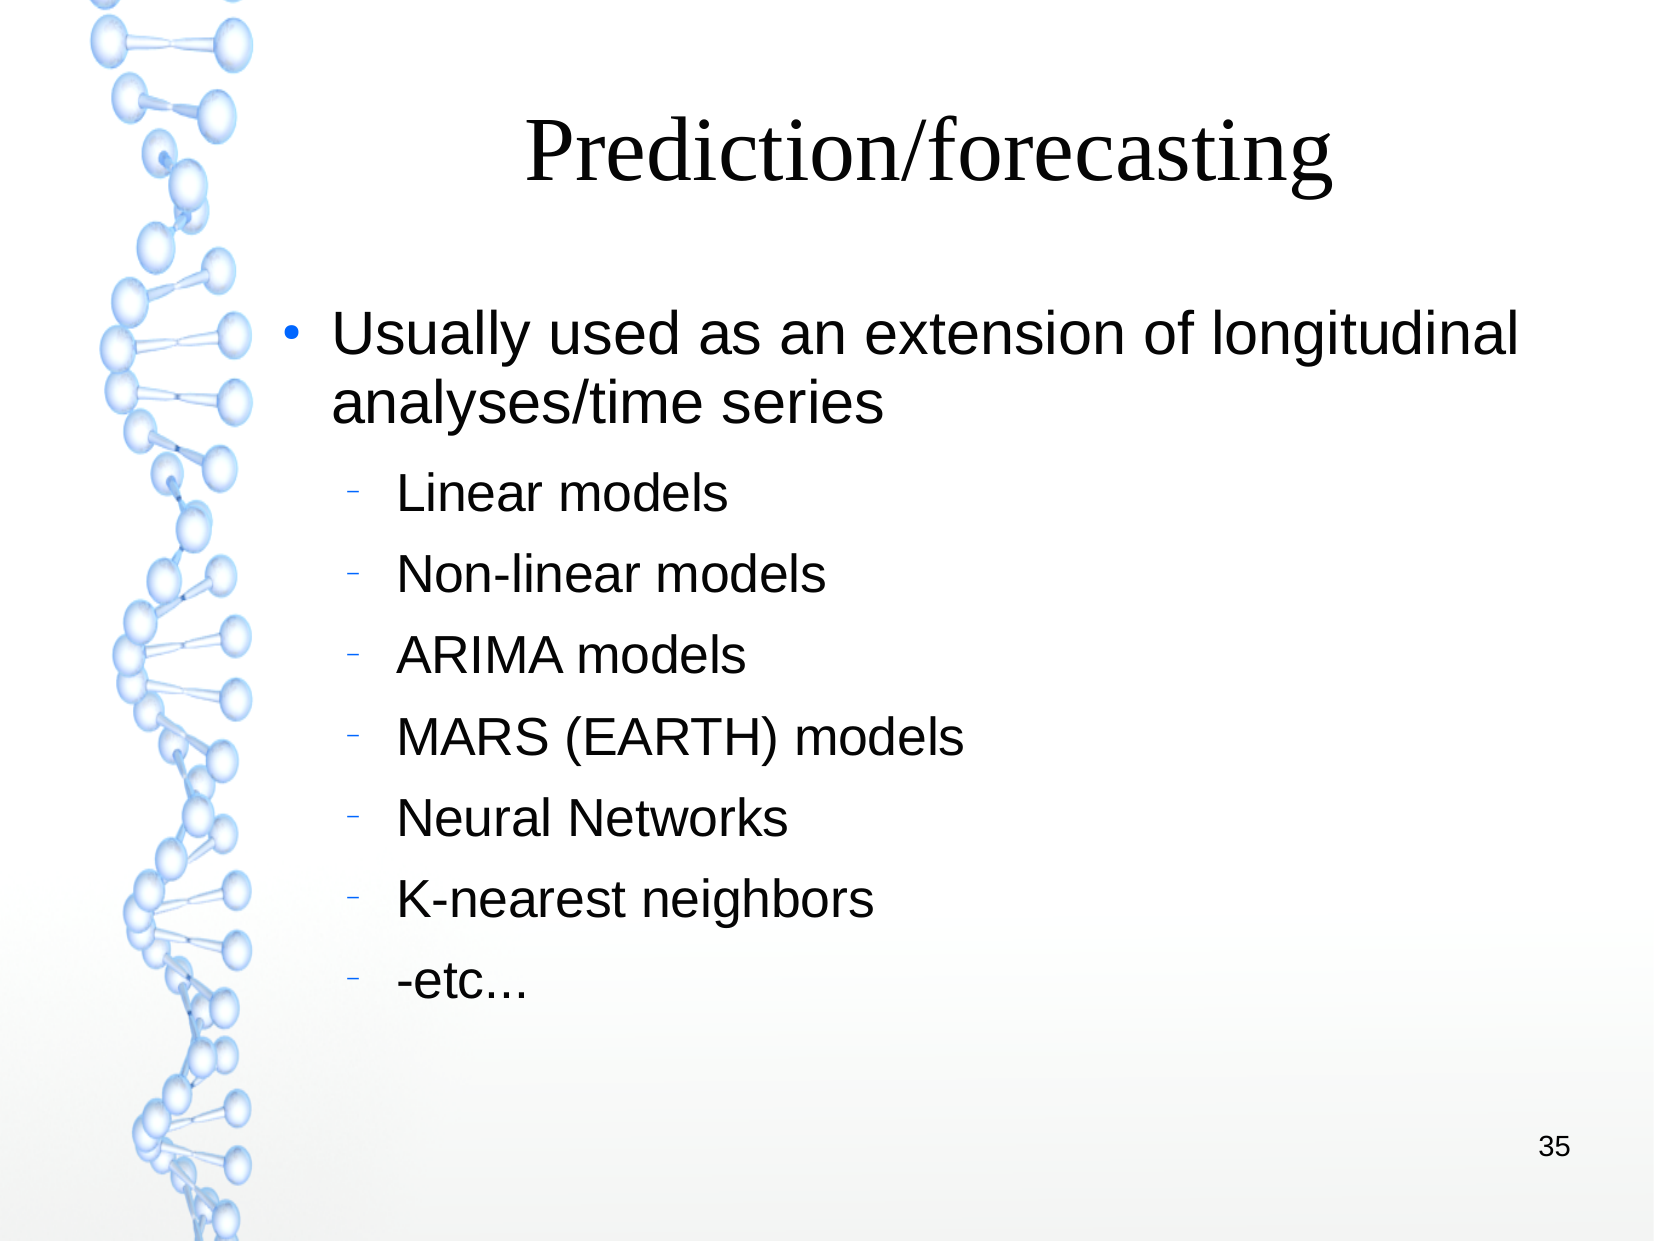

# Prediction/forecasting
Usually used as an extension of longitudinal analyses/time series
Linear models
Non-linear models
ARIMA models
MARS (EARTH) models
Neural Networks
K-nearest neighbors
-etc...
35